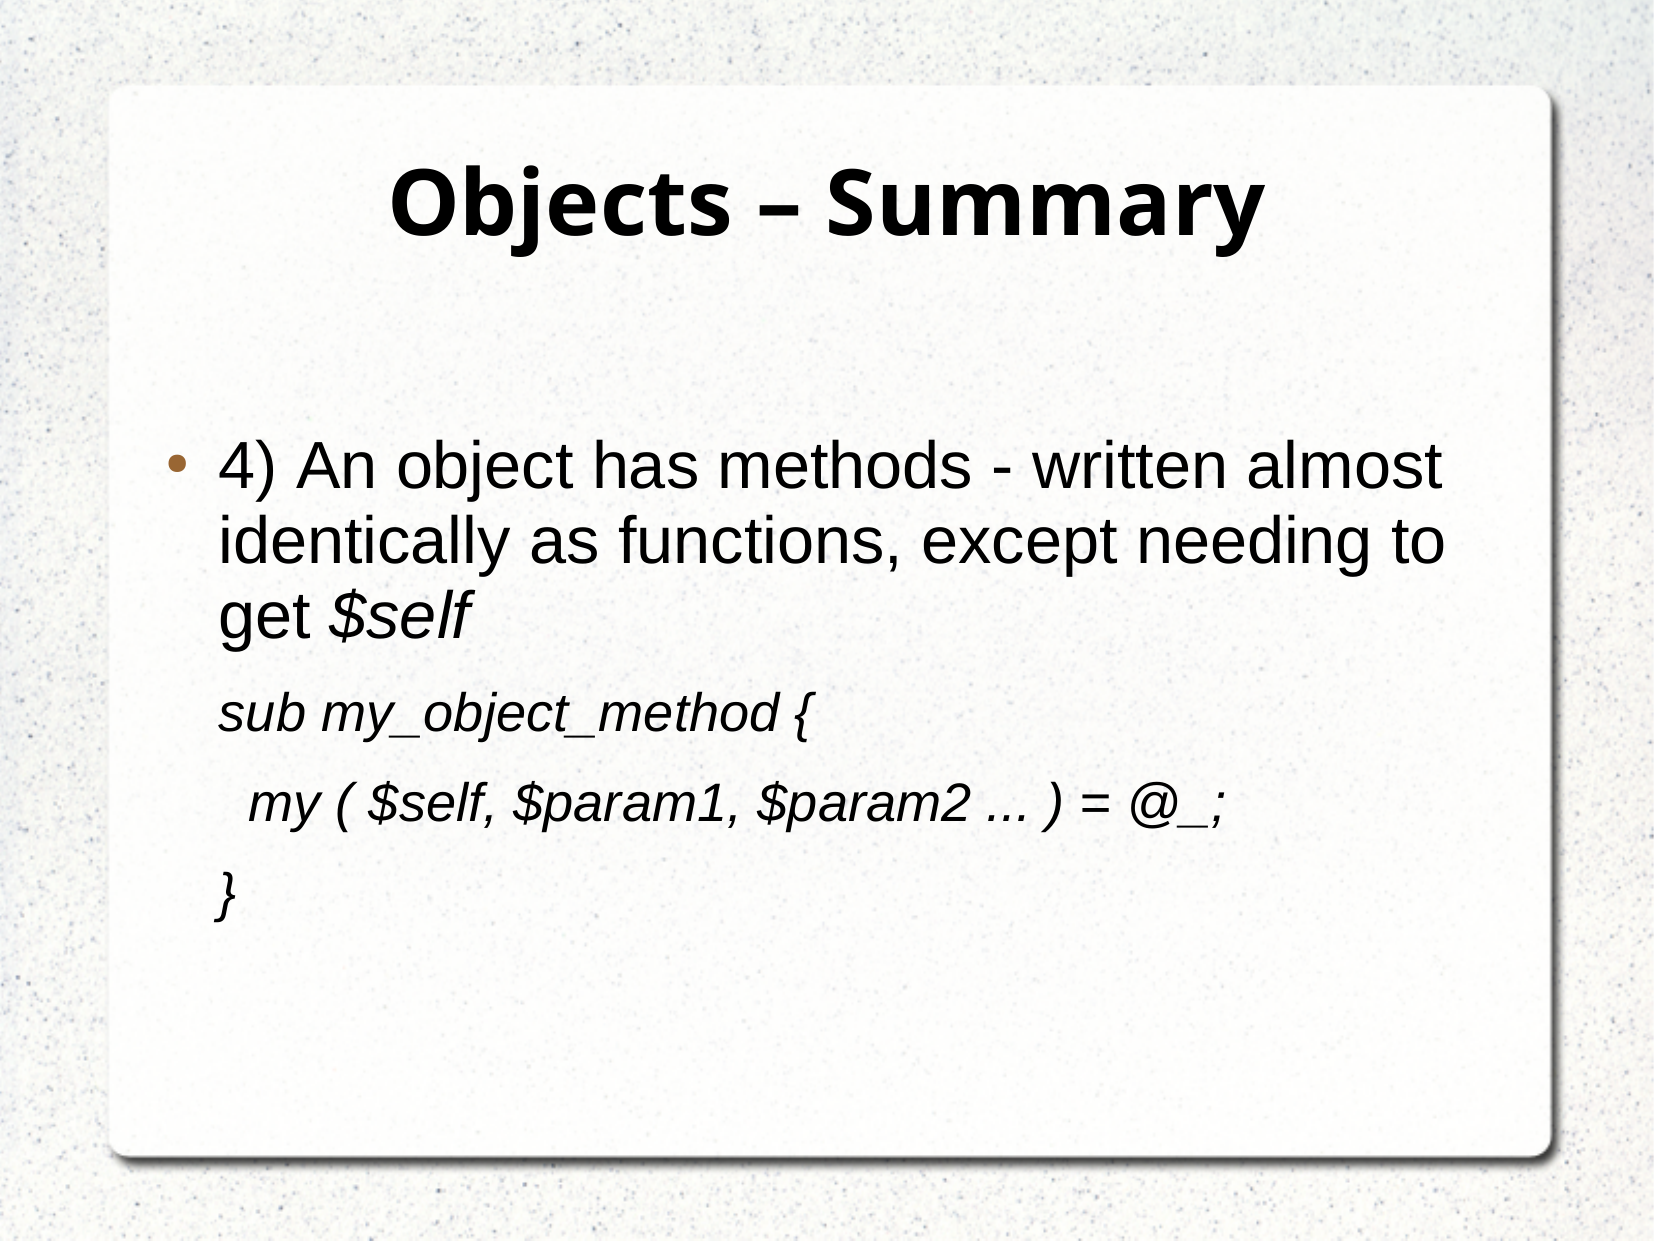

# Objects – Summary
4) An object has methods - written almost identically as functions, except needing to get $self
sub my_object_method {
 my ( $self, $param1, $param2 ... ) = @_;
}